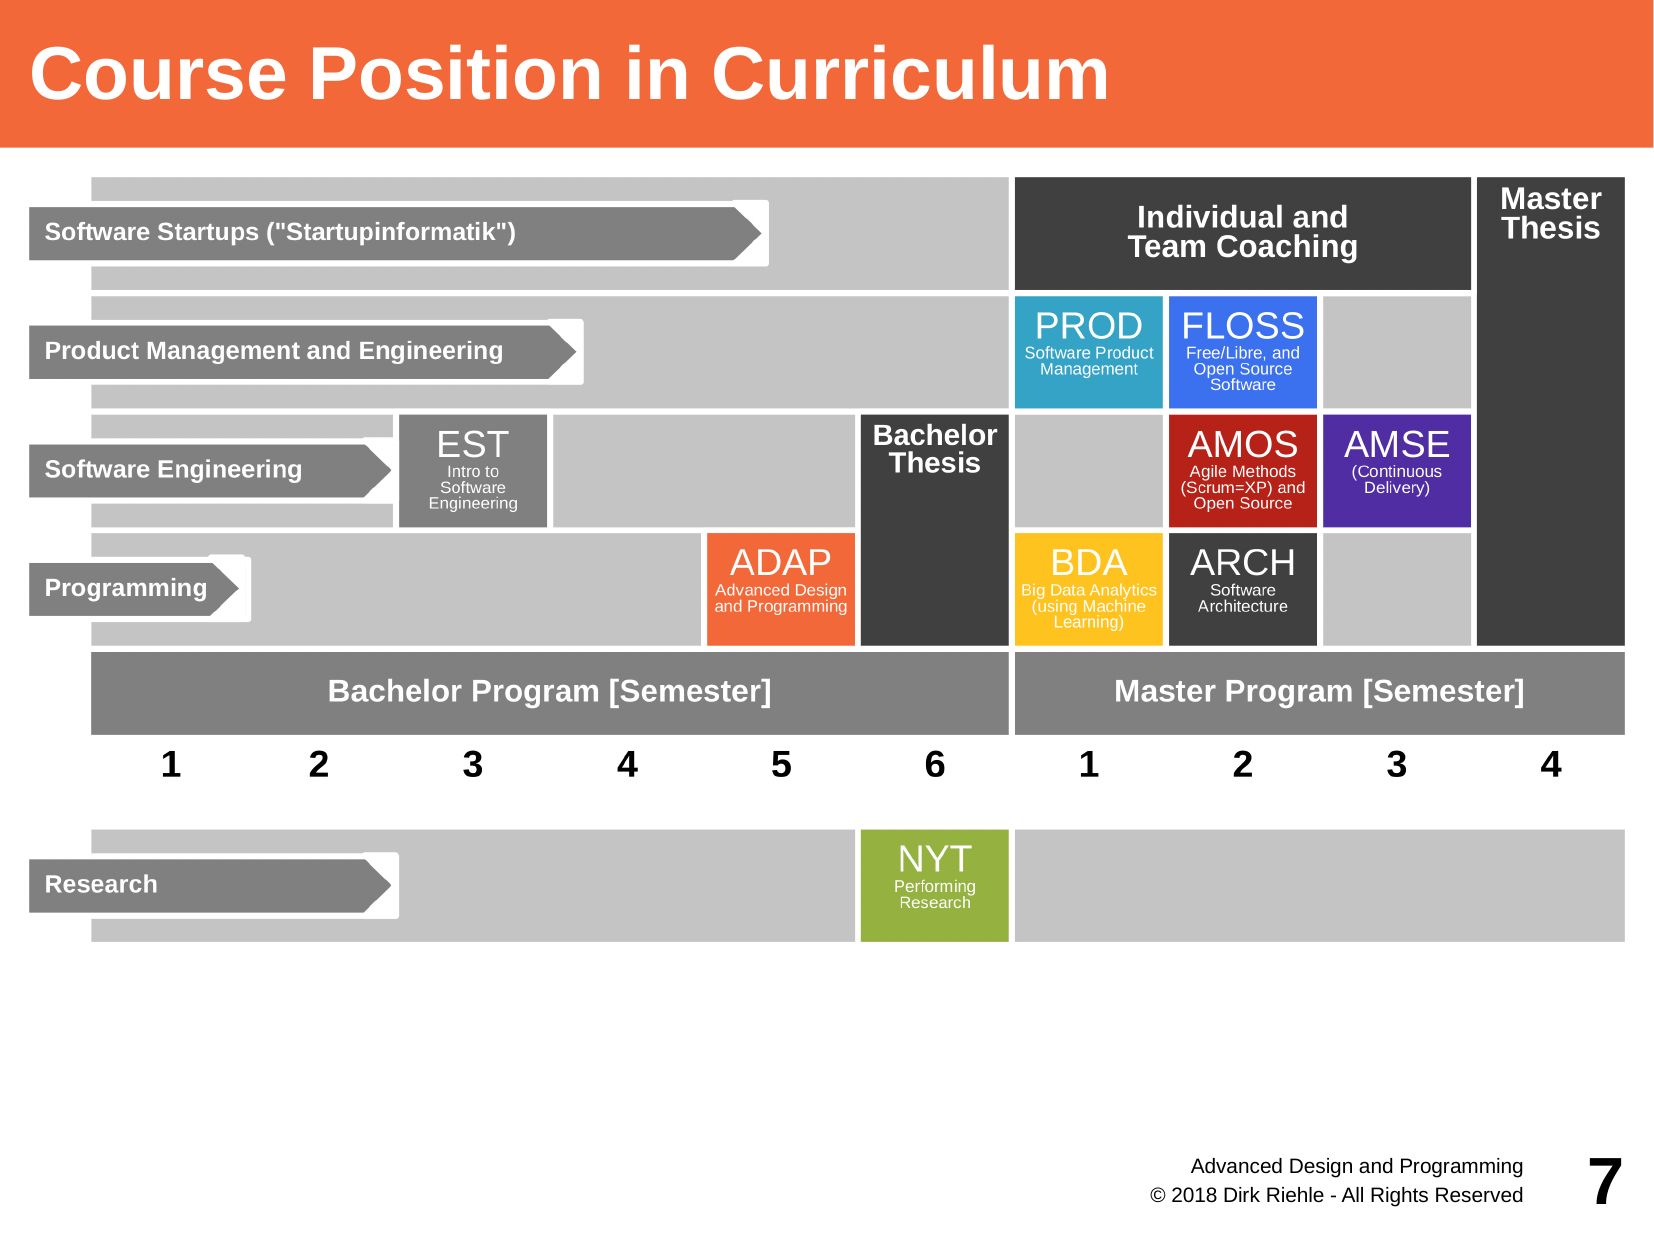

# Course Position in Curriculum
Advanced Design and Programming
7
© 2018 Dirk Riehle - All Rights Reserved